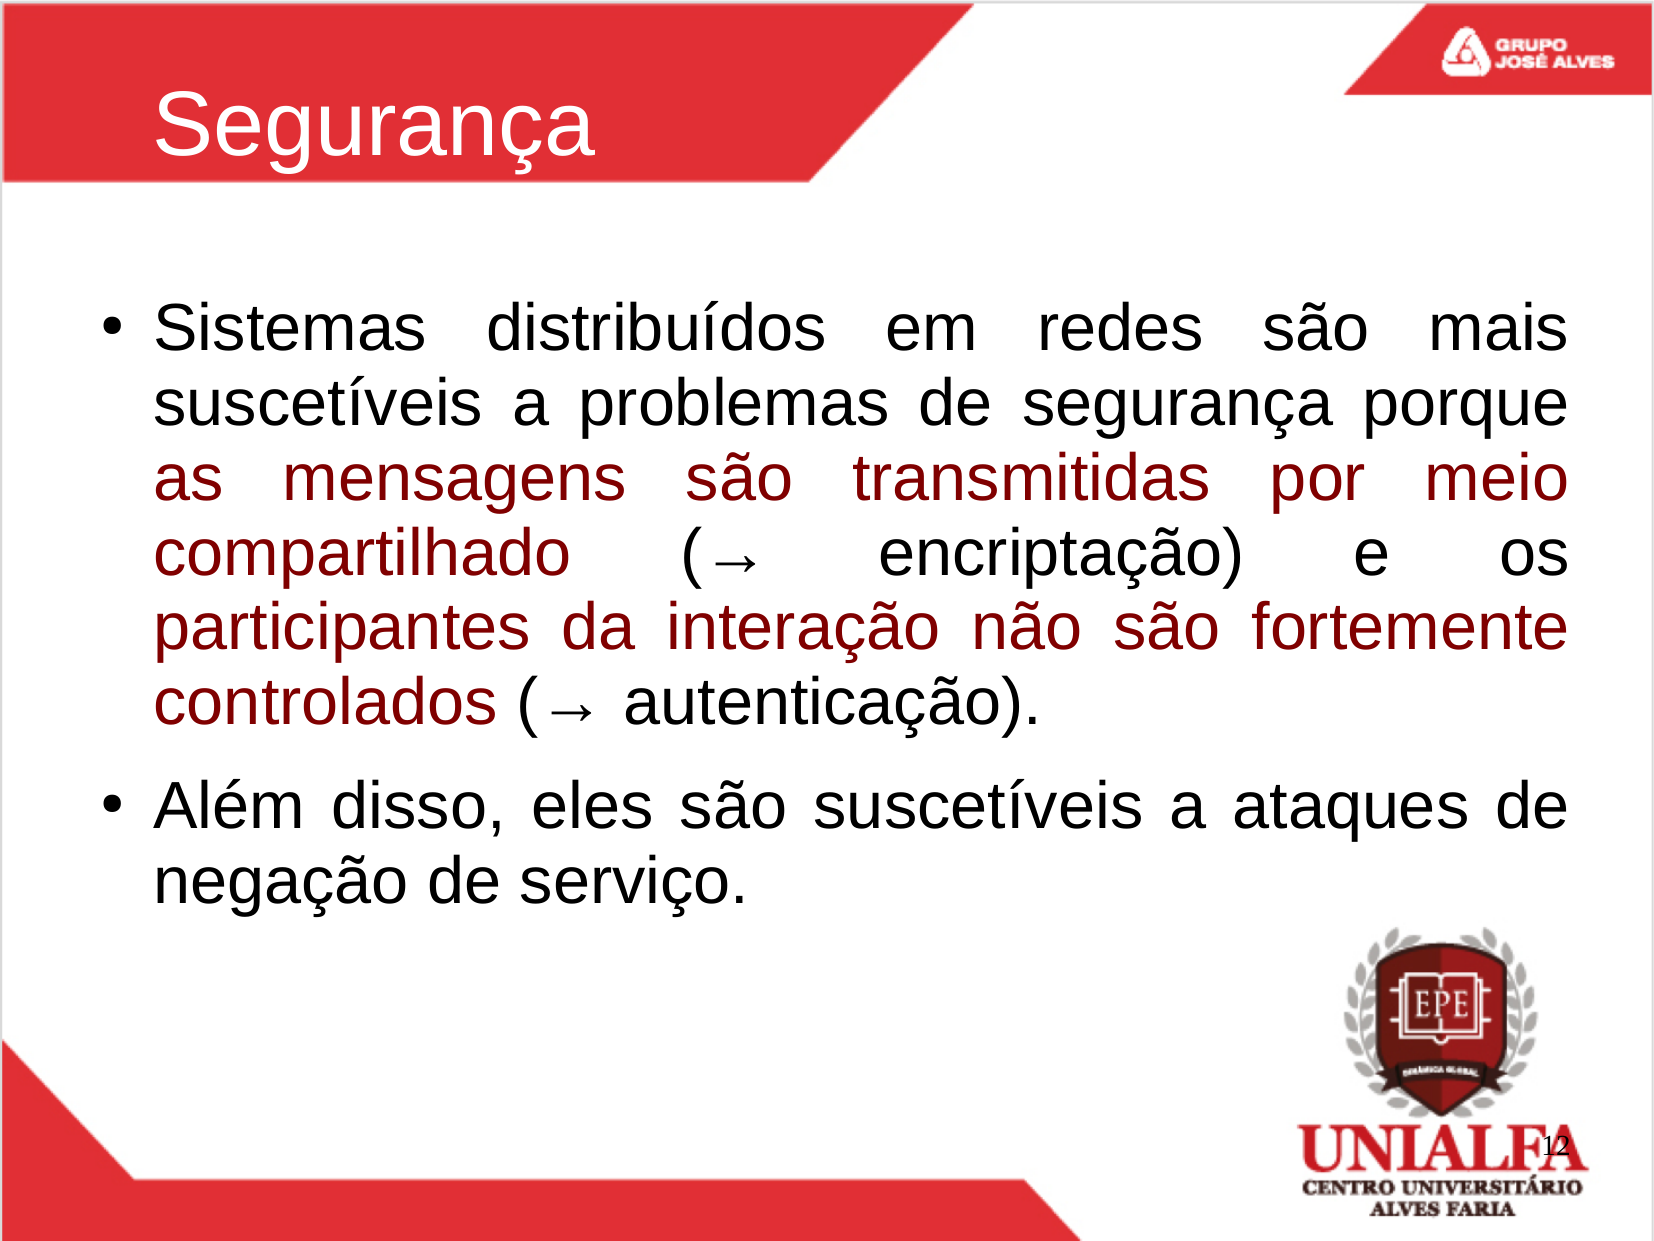

# Segurança
Sistemas distribuídos em redes são mais suscetíveis a problemas de segurança porque as mensagens são transmitidas por meio compartilhado (→ encriptação) e os participantes da interação não são fortemente controlados (→ autenticação).
Além disso, eles são suscetíveis a ataques de negação de serviço.
12